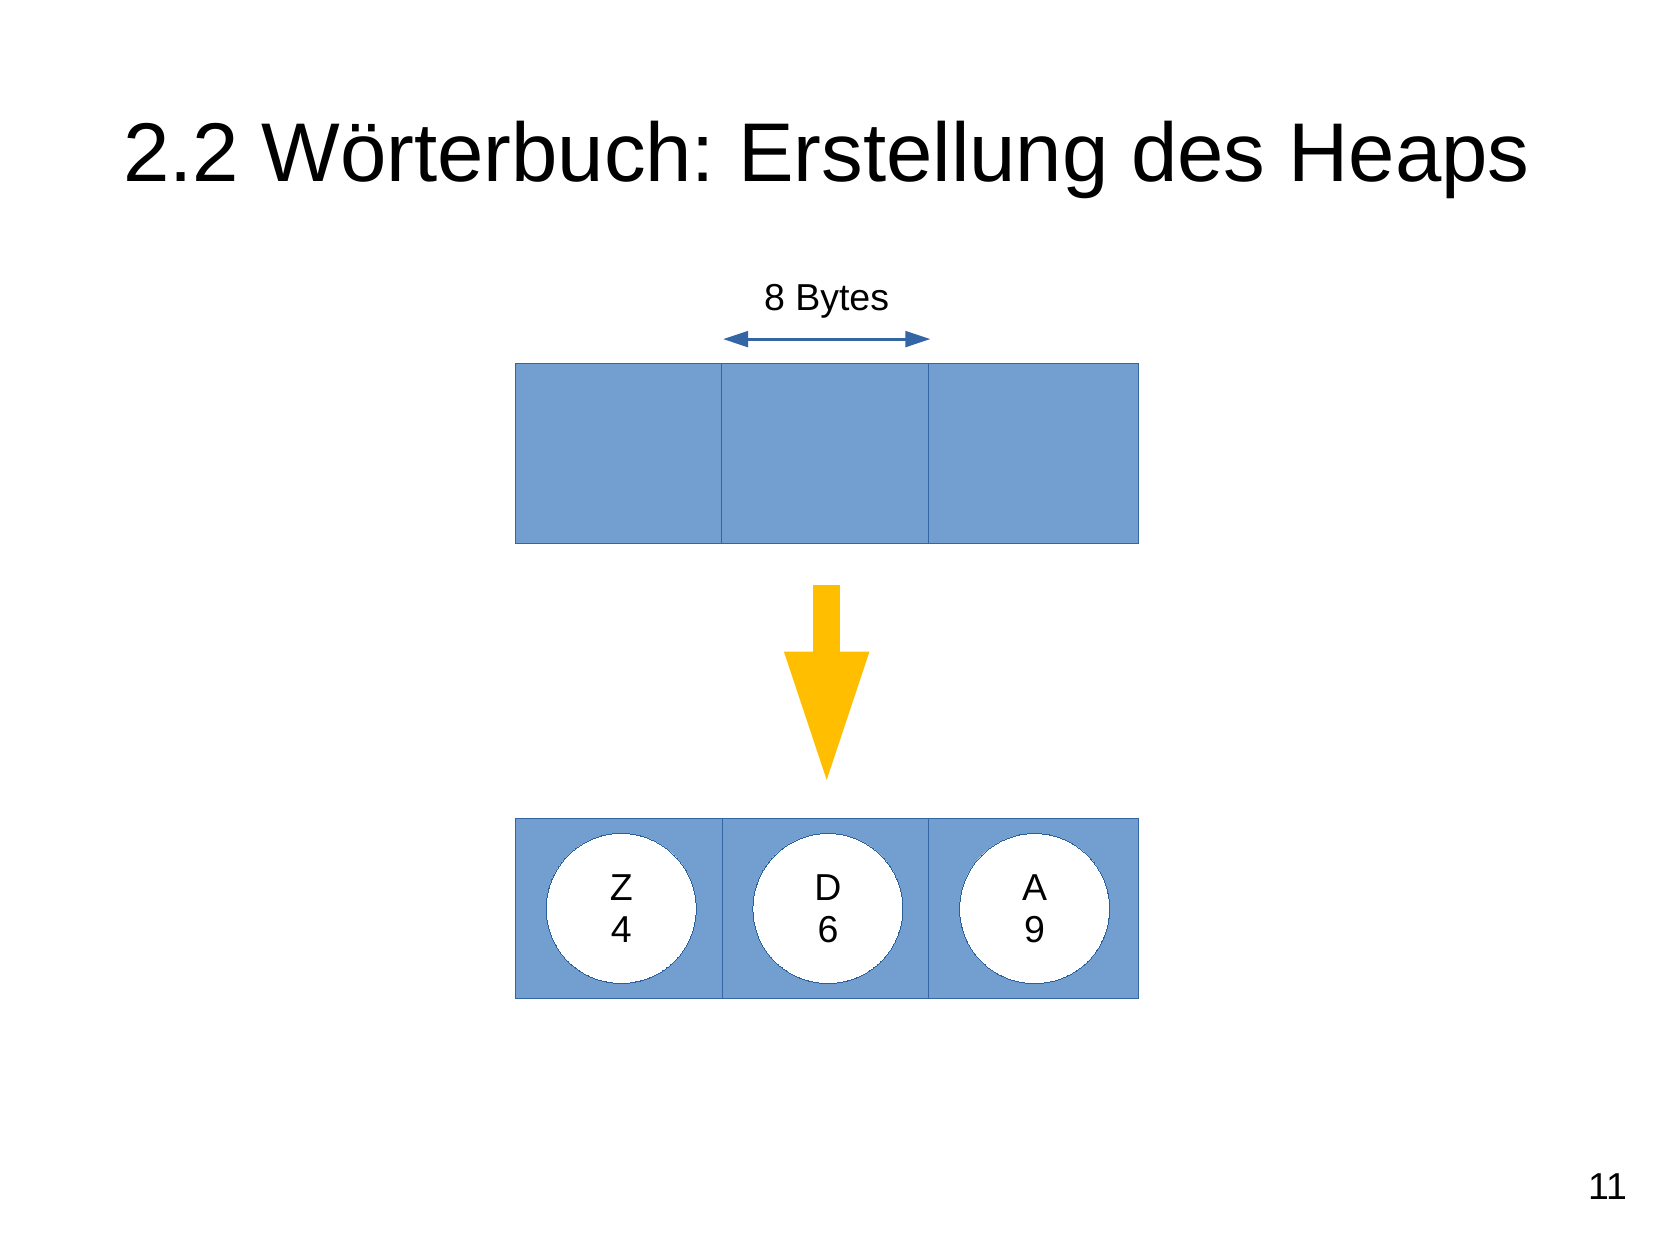

# 2.2 Wörterbuch: Erstellung des Heaps
8 Bytes
Z
4
D
6
A
9
Z
4
D
6
A
9